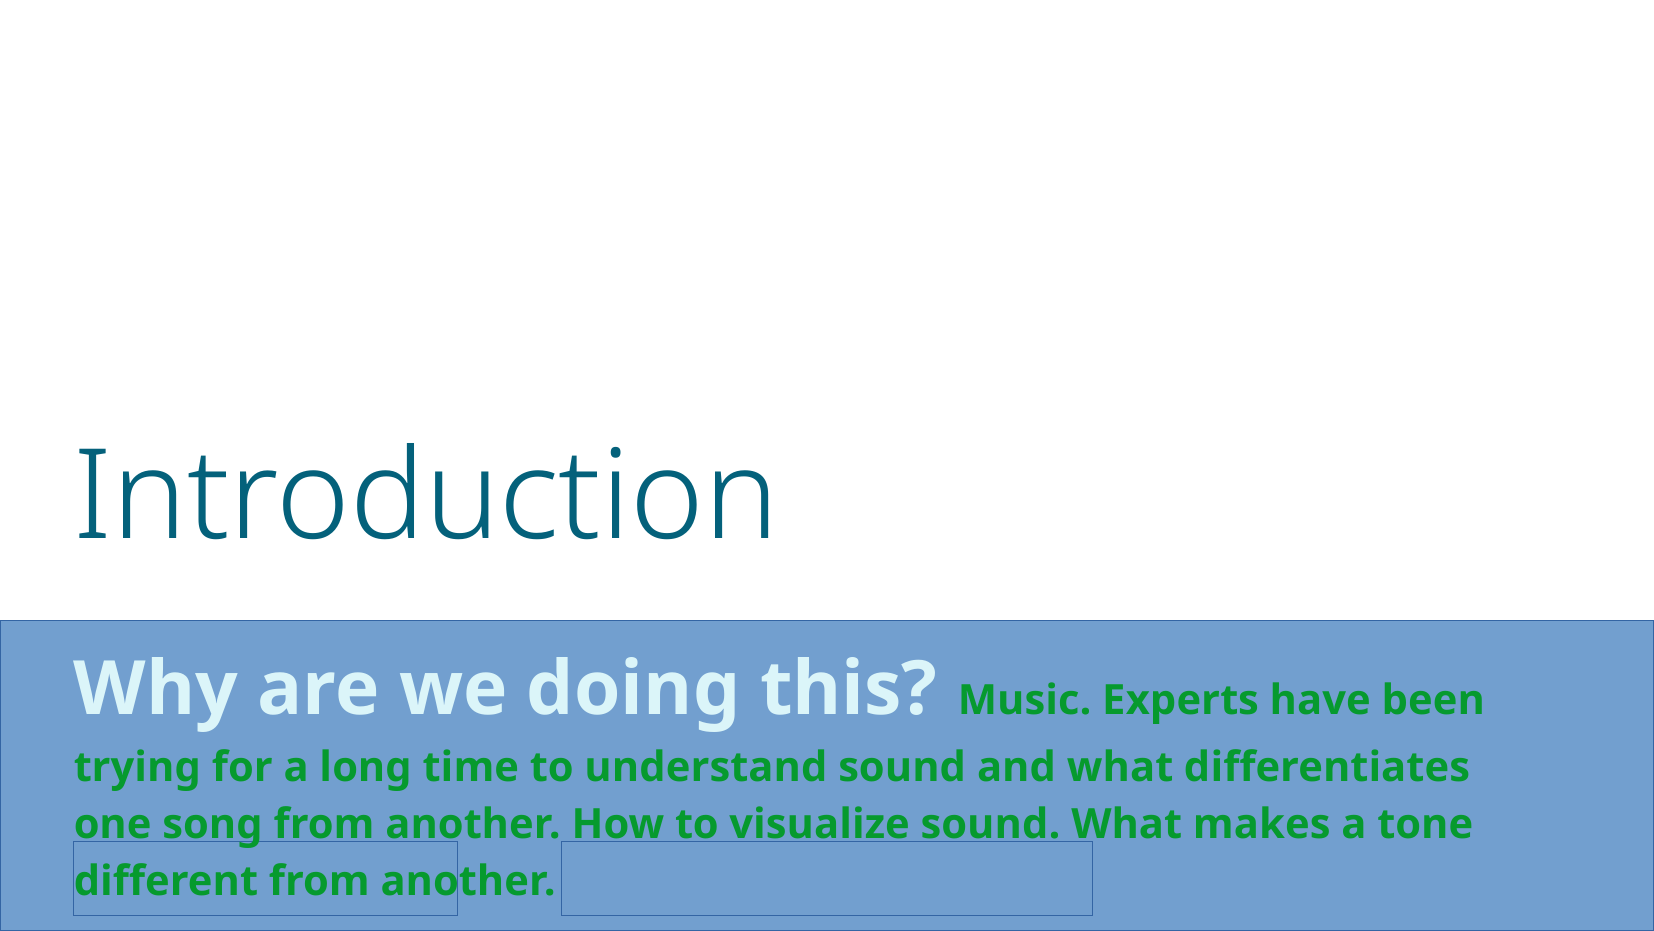

# Introduction
Why are we doing this? Music. Experts have been trying for a long time to understand sound and what differentiates one song from another. How to visualize sound. What makes a tone different from another.